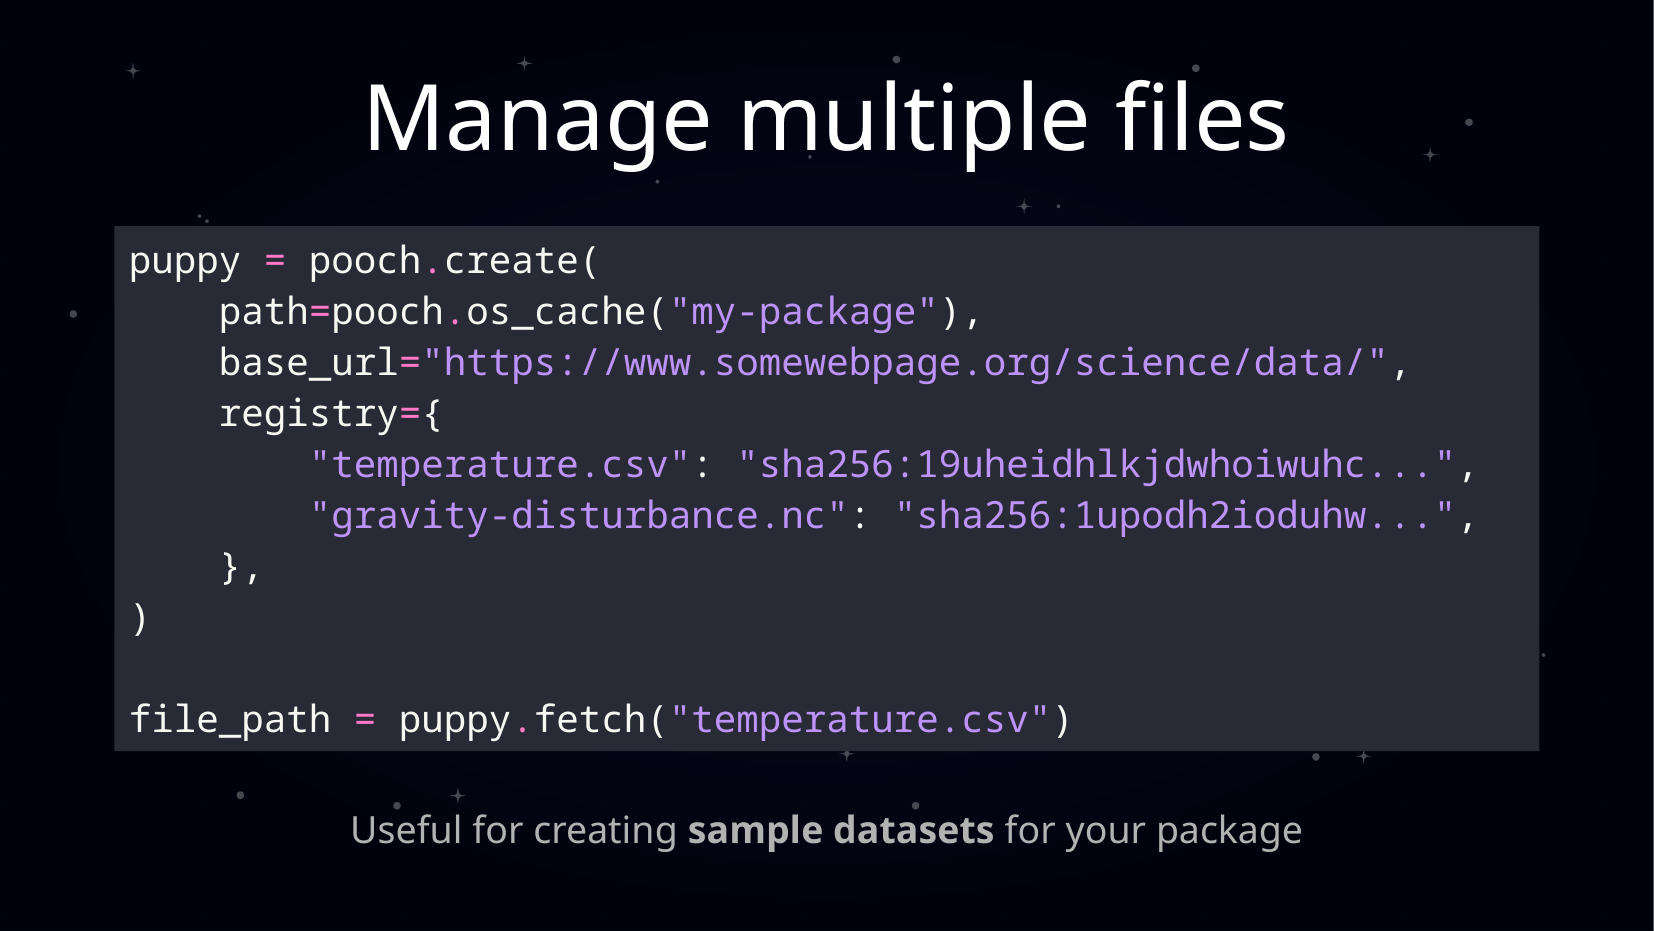

# Manage multiple files
puppy = pooch.create(
 path=pooch.os_cache("my-package"),
 base_url="https://www.somewebpage.org/science/data/",
 registry={
 "temperature.csv": "sha256:19uheidhlkjdwhoiwuhc...",
 "gravity-disturbance.nc": "sha256:1upodh2ioduhw...",
 },
)
file_path = puppy.fetch("temperature.csv")
Useful for creating sample datasets for your package